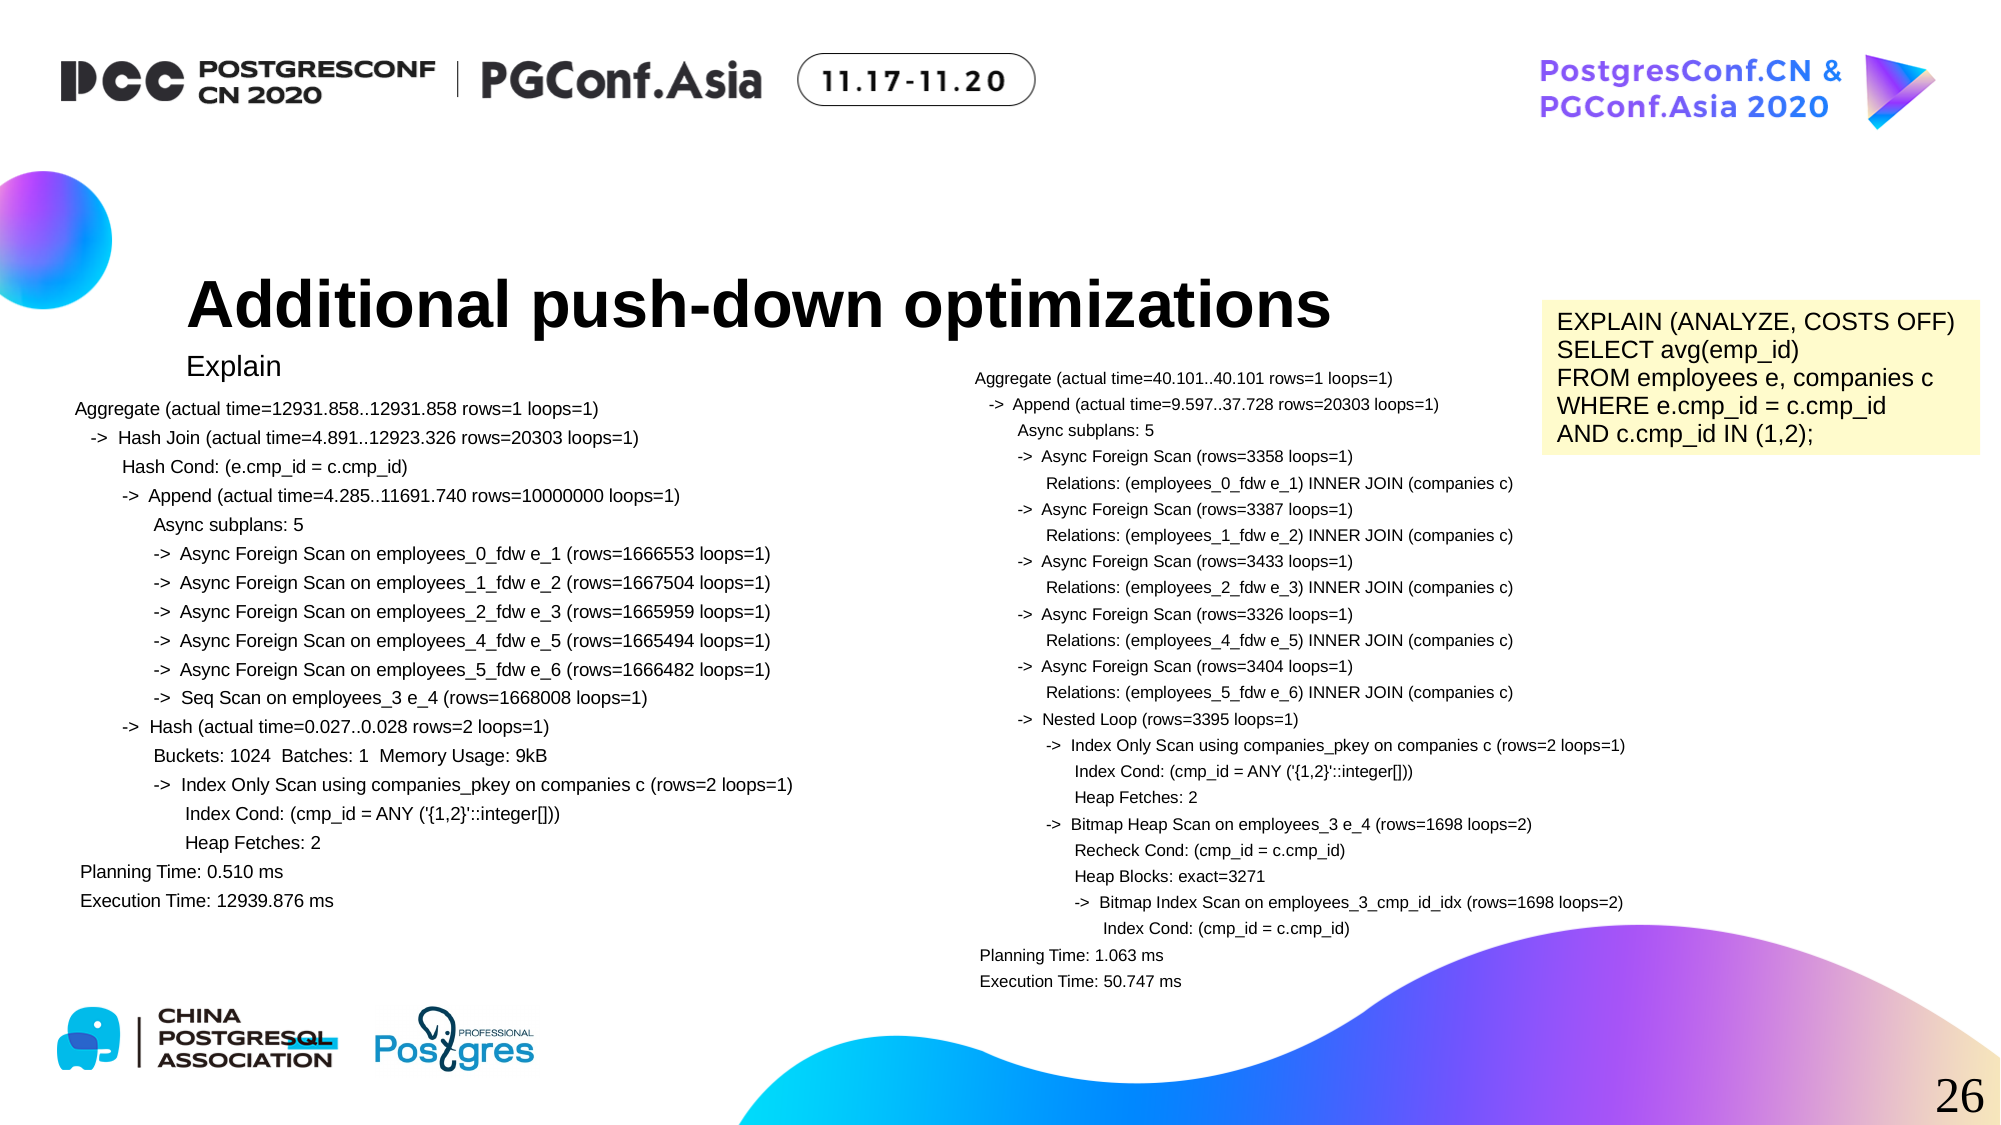

Additional push-down optimizations
Explain
EXPLAIN (ANALYZE, COSTS OFF)
SELECT avg(emp_id)
FROM employees e, companies c
WHERE e.cmp_id = c.cmp_id
AND c.cmp_id IN (1,2);
Aggregate (actual time=40.101..40.101 rows=1 loops=1)
 -> Append (actual time=9.597..37.728 rows=20303 loops=1)
 Async subplans: 5
 -> Async Foreign Scan (rows=3358 loops=1)
 Relations: (employees_0_fdw e_1) INNER JOIN (companies c)
 -> Async Foreign Scan (rows=3387 loops=1)
 Relations: (employees_1_fdw e_2) INNER JOIN (companies c)
 -> Async Foreign Scan (rows=3433 loops=1)
 Relations: (employees_2_fdw e_3) INNER JOIN (companies c)
 -> Async Foreign Scan (rows=3326 loops=1)
 Relations: (employees_4_fdw e_5) INNER JOIN (companies c)
 -> Async Foreign Scan (rows=3404 loops=1)
 Relations: (employees_5_fdw e_6) INNER JOIN (companies c)
 -> Nested Loop (rows=3395 loops=1)
 -> Index Only Scan using companies_pkey on companies c (rows=2 loops=1)
 Index Cond: (cmp_id = ANY ('{1,2}'::integer[]))
 Heap Fetches: 2
 -> Bitmap Heap Scan on employees_3 e_4 (rows=1698 loops=2)
 Recheck Cond: (cmp_id = c.cmp_id)
 Heap Blocks: exact=3271
 -> Bitmap Index Scan on employees_3_cmp_id_idx (rows=1698 loops=2)
 Index Cond: (cmp_id = c.cmp_id)
 Planning Time: 1.063 ms
 Execution Time: 50.747 ms
Aggregate (actual time=12931.858..12931.858 rows=1 loops=1)
 -> Hash Join (actual time=4.891..12923.326 rows=20303 loops=1)
 Hash Cond: (e.cmp_id = c.cmp_id)
 -> Append (actual time=4.285..11691.740 rows=10000000 loops=1)
 Async subplans: 5
 -> Async Foreign Scan on employees_0_fdw e_1 (rows=1666553 loops=1)
 -> Async Foreign Scan on employees_1_fdw e_2 (rows=1667504 loops=1)
 -> Async Foreign Scan on employees_2_fdw e_3 (rows=1665959 loops=1)
 -> Async Foreign Scan on employees_4_fdw e_5 (rows=1665494 loops=1)
 -> Async Foreign Scan on employees_5_fdw e_6 (rows=1666482 loops=1)
 -> Seq Scan on employees_3 e_4 (rows=1668008 loops=1)
 -> Hash (actual time=0.027..0.028 rows=2 loops=1)
 Buckets: 1024 Batches: 1 Memory Usage: 9kB
 -> Index Only Scan using companies_pkey on companies c (rows=2 loops=1)
 Index Cond: (cmp_id = ANY ('{1,2}'::integer[]))
 Heap Fetches: 2
 Planning Time: 0.510 ms
 Execution Time: 12939.876 ms